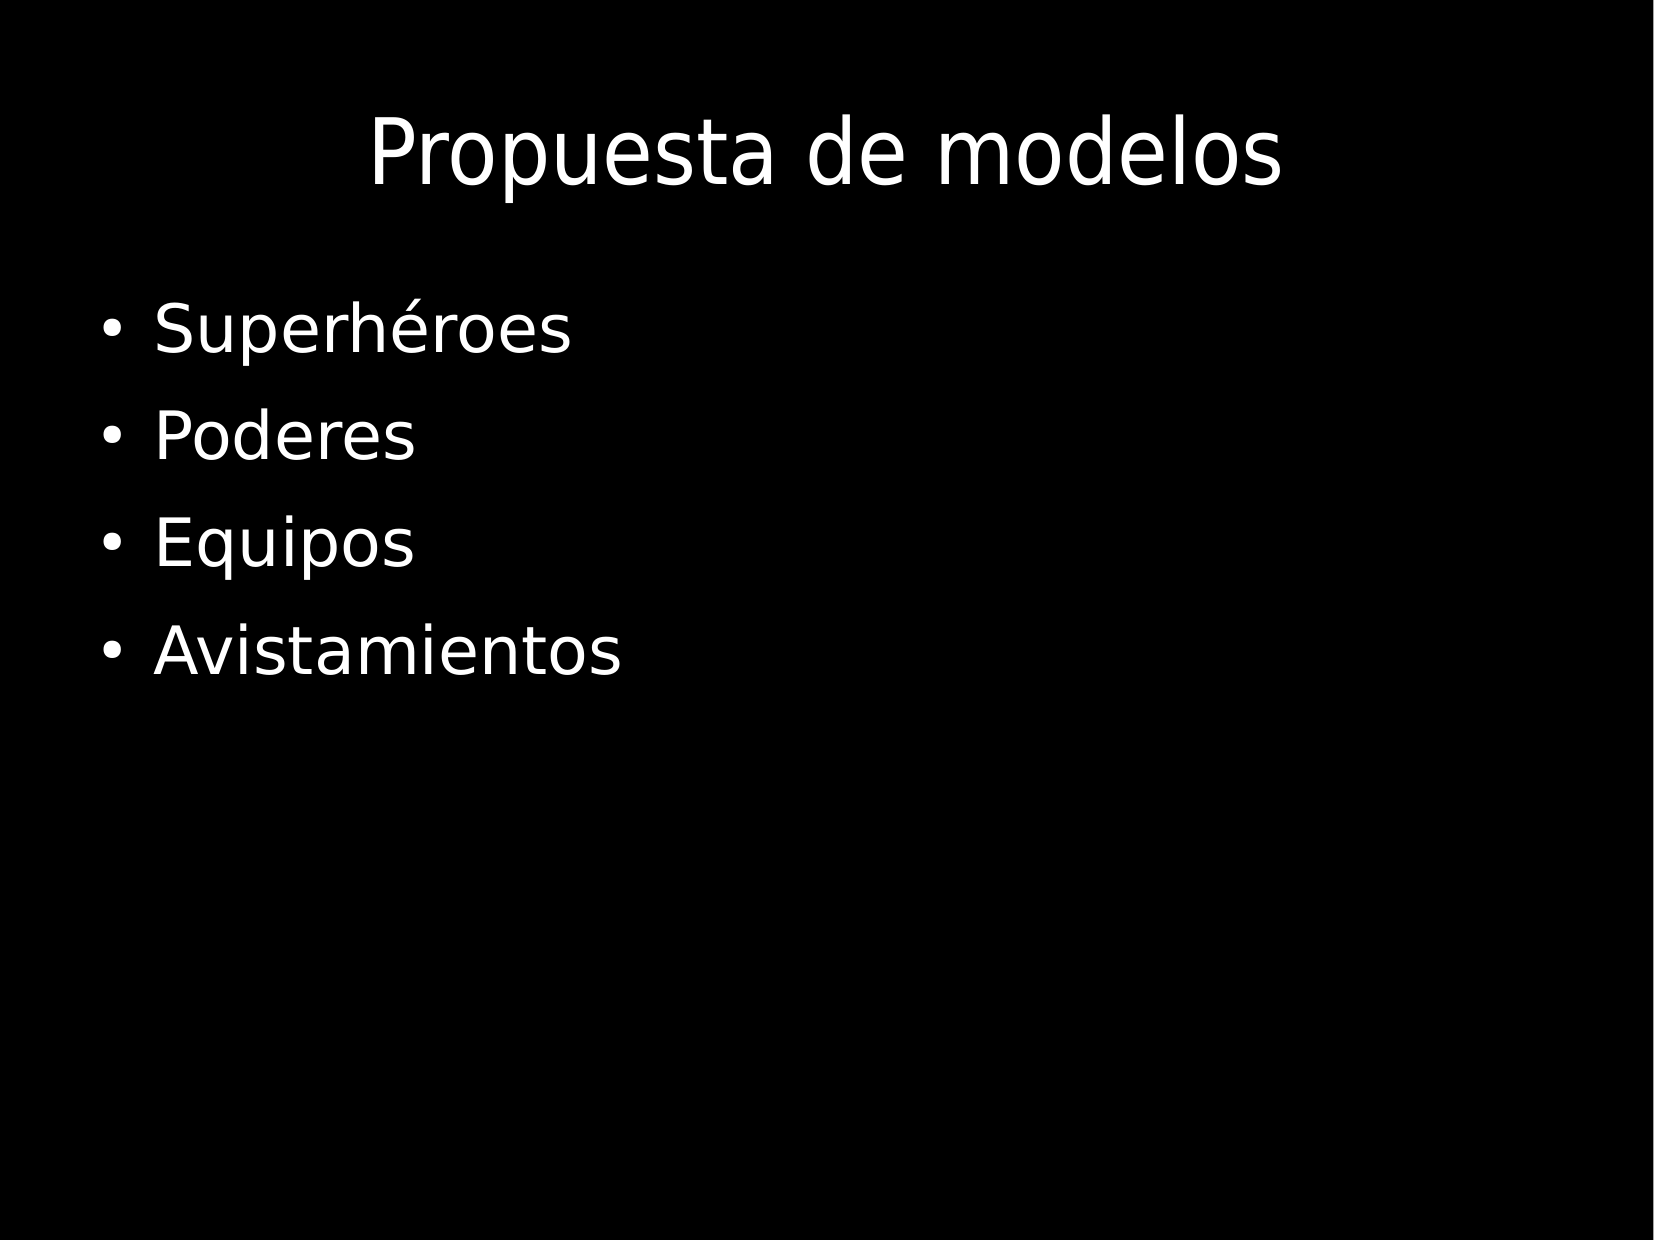

# Propuesta de modelos
Superhéroes
Poderes
Equipos
Avistamientos